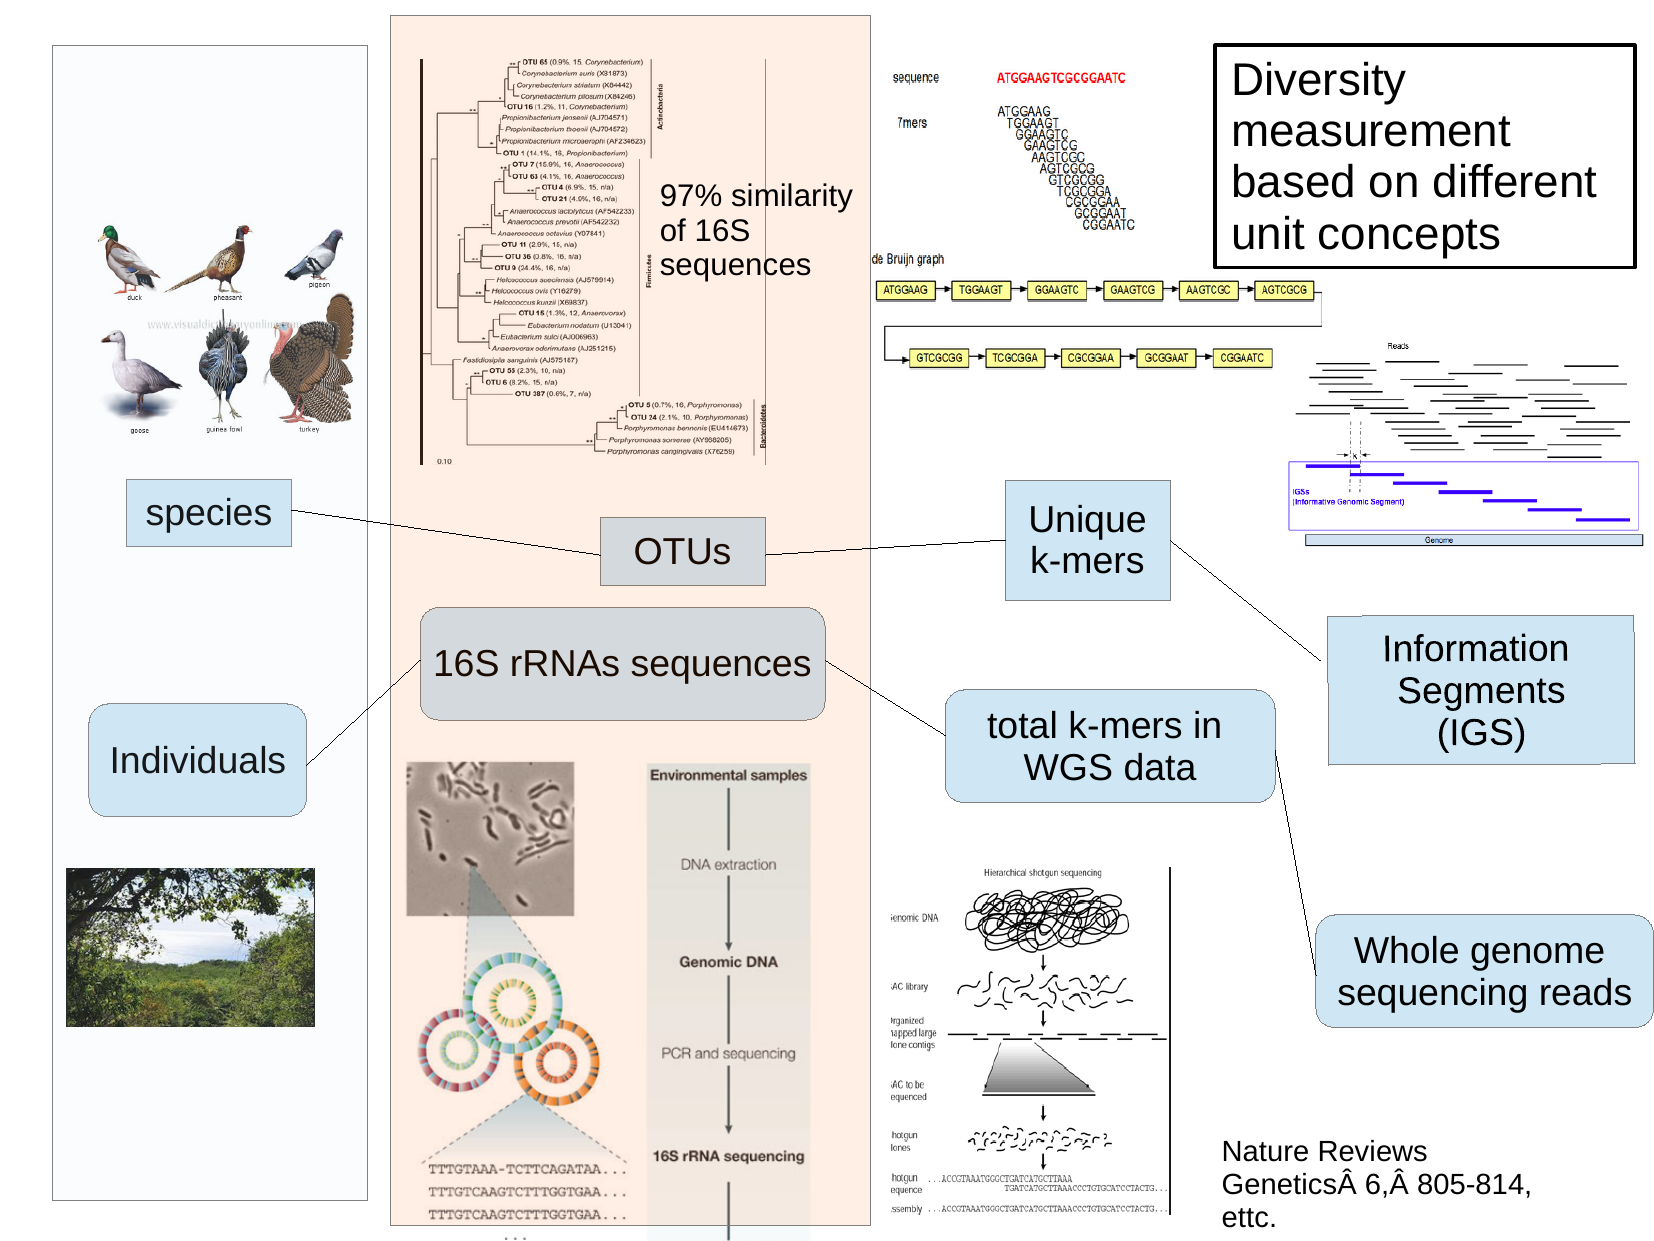

Diversity measurement based on different unit concepts
97% similarity of 16S sequences
species
Unique
k-mers
OTUs
16S rRNAs sequences
Information
Segments
(IGS)
total k-mers in
WGS data
Individuals
Whole genome
sequencing reads
Nature Reviews GeneticsÂ 6,Â 805-814, ettc.